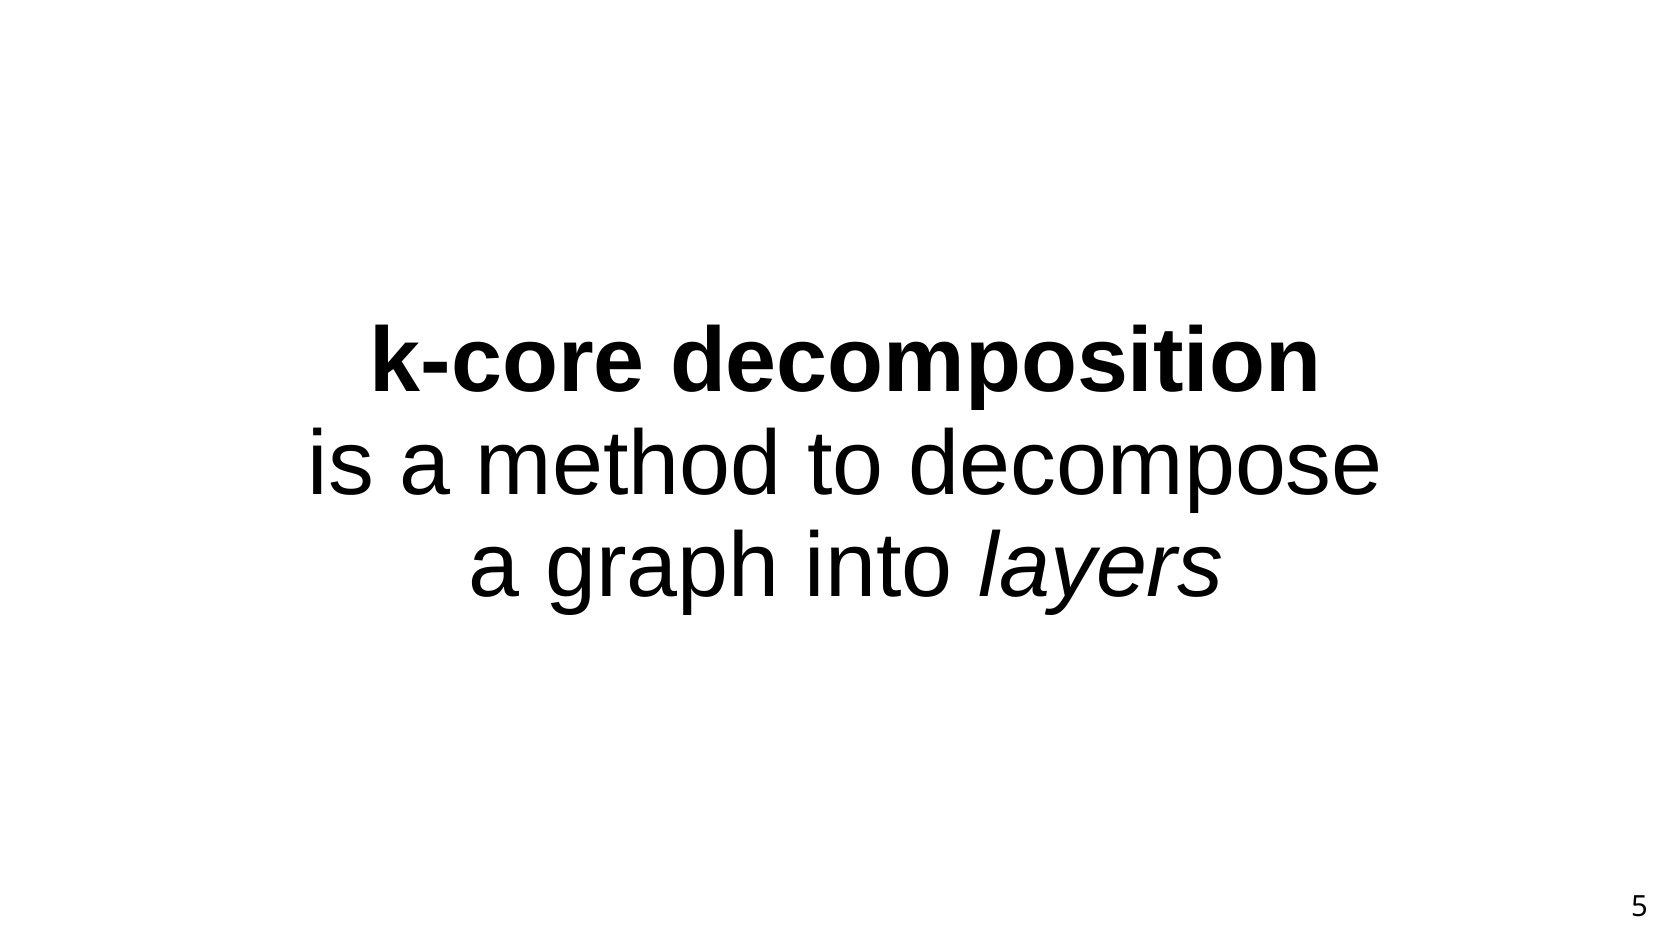

# k-core decomposition is a method to decompose a graph into layers
5